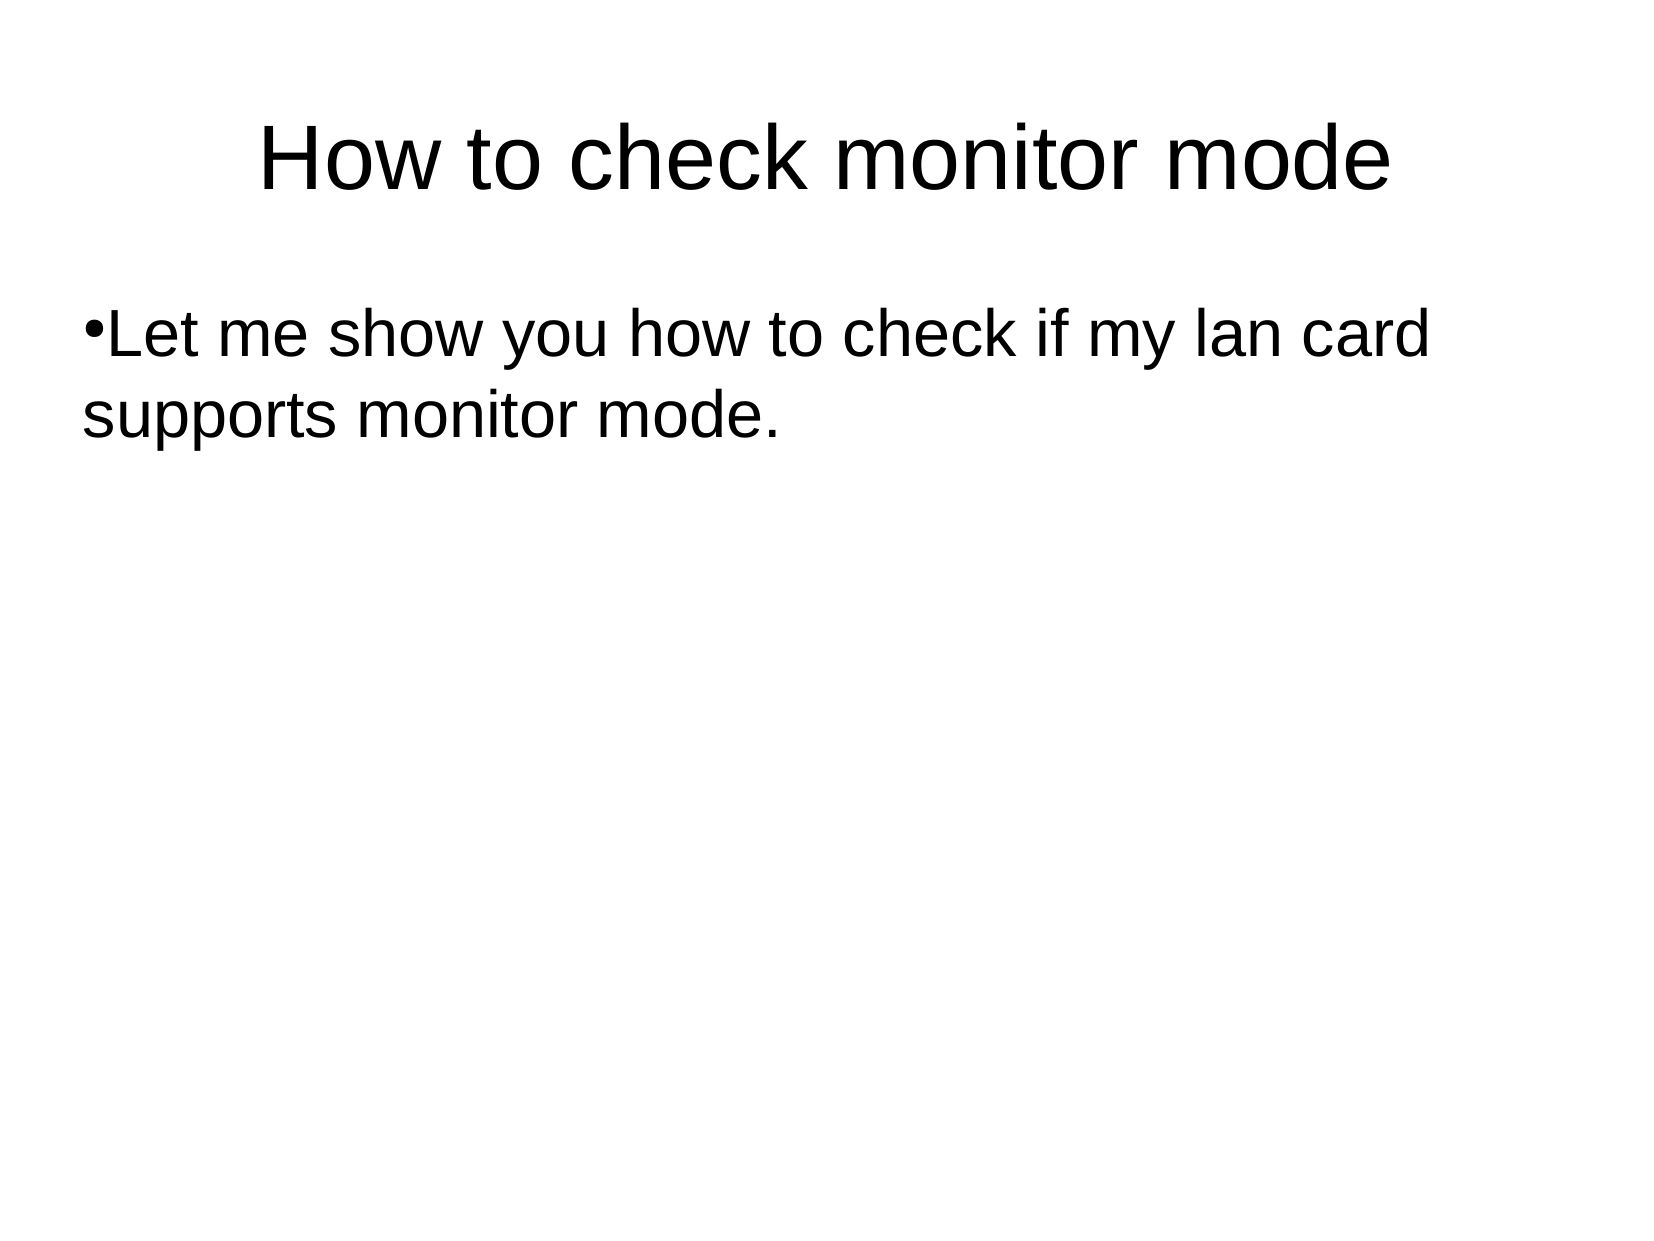

# How to check monitor mode
Let me show you how to check if my lan card supports monitor mode.